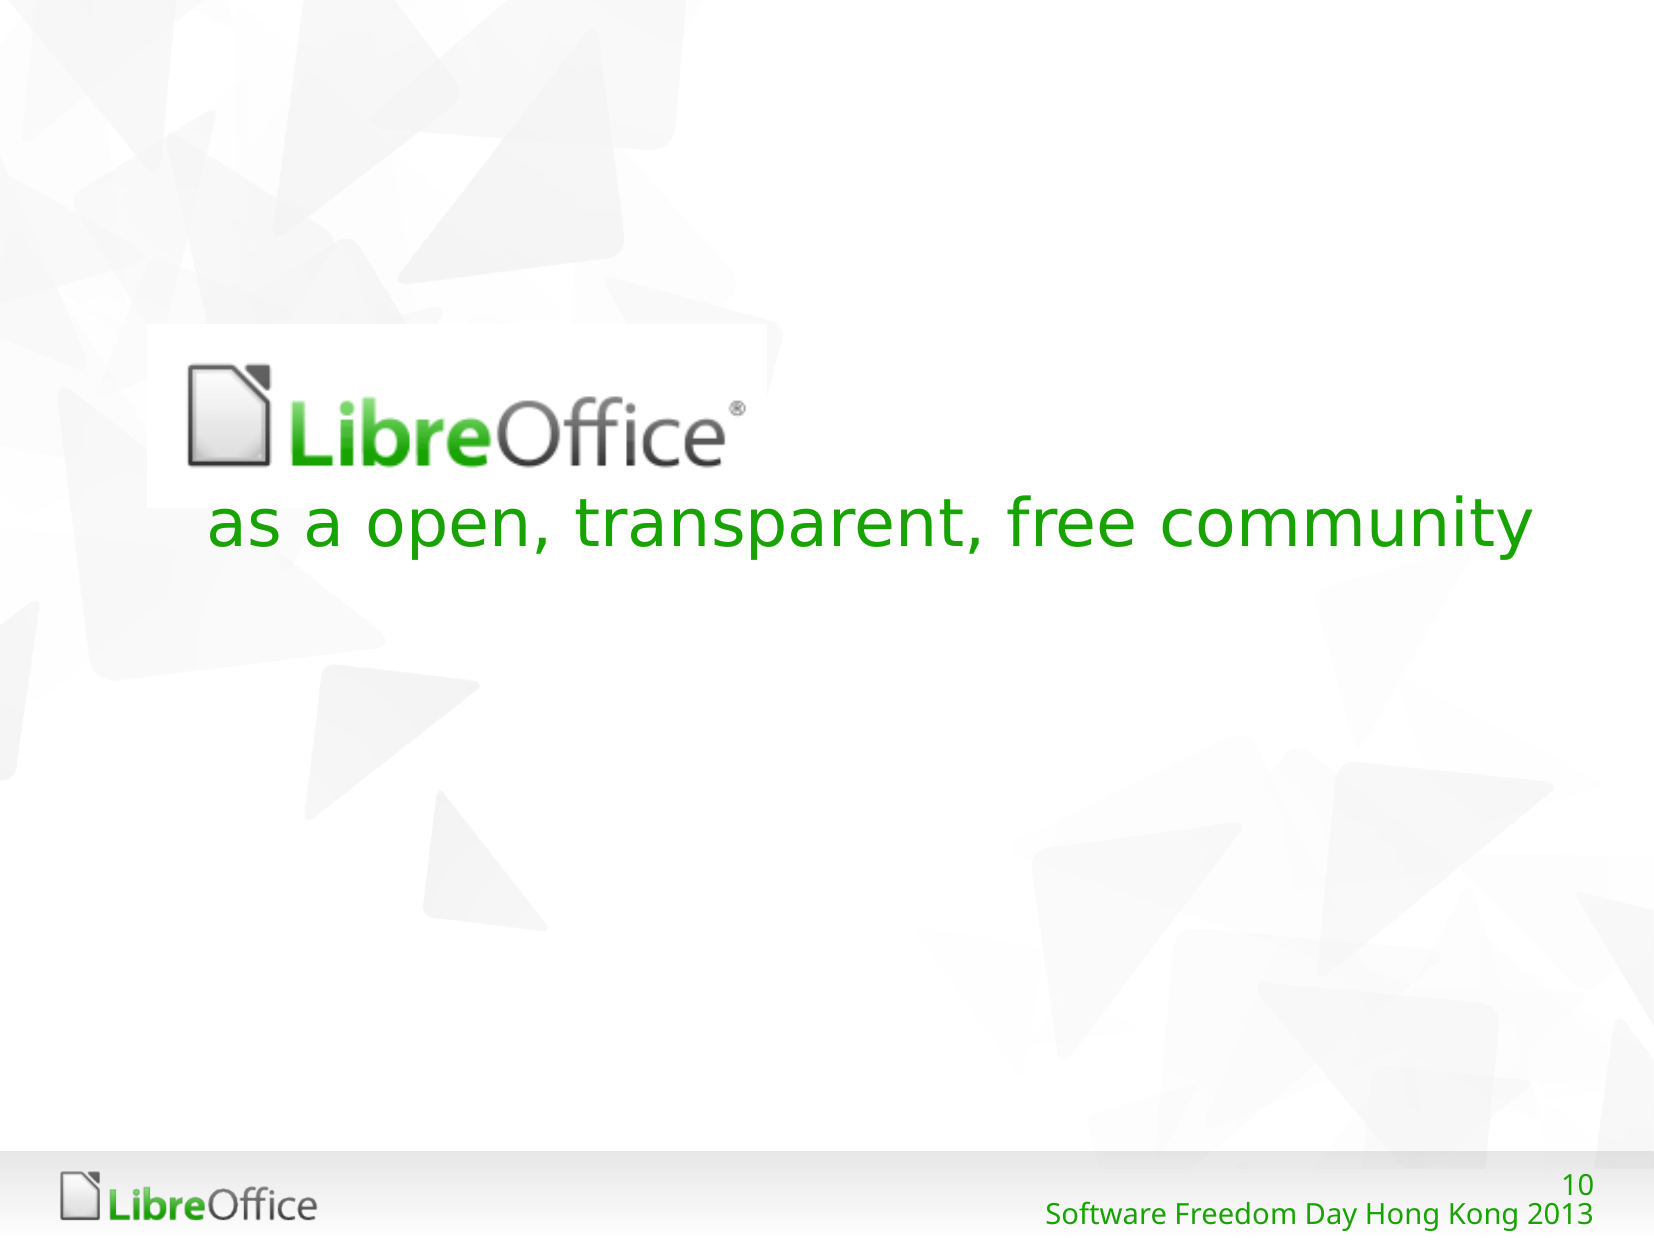

# as a open, transparent, free community
10
Software Freedom Day Hong Kong 2013